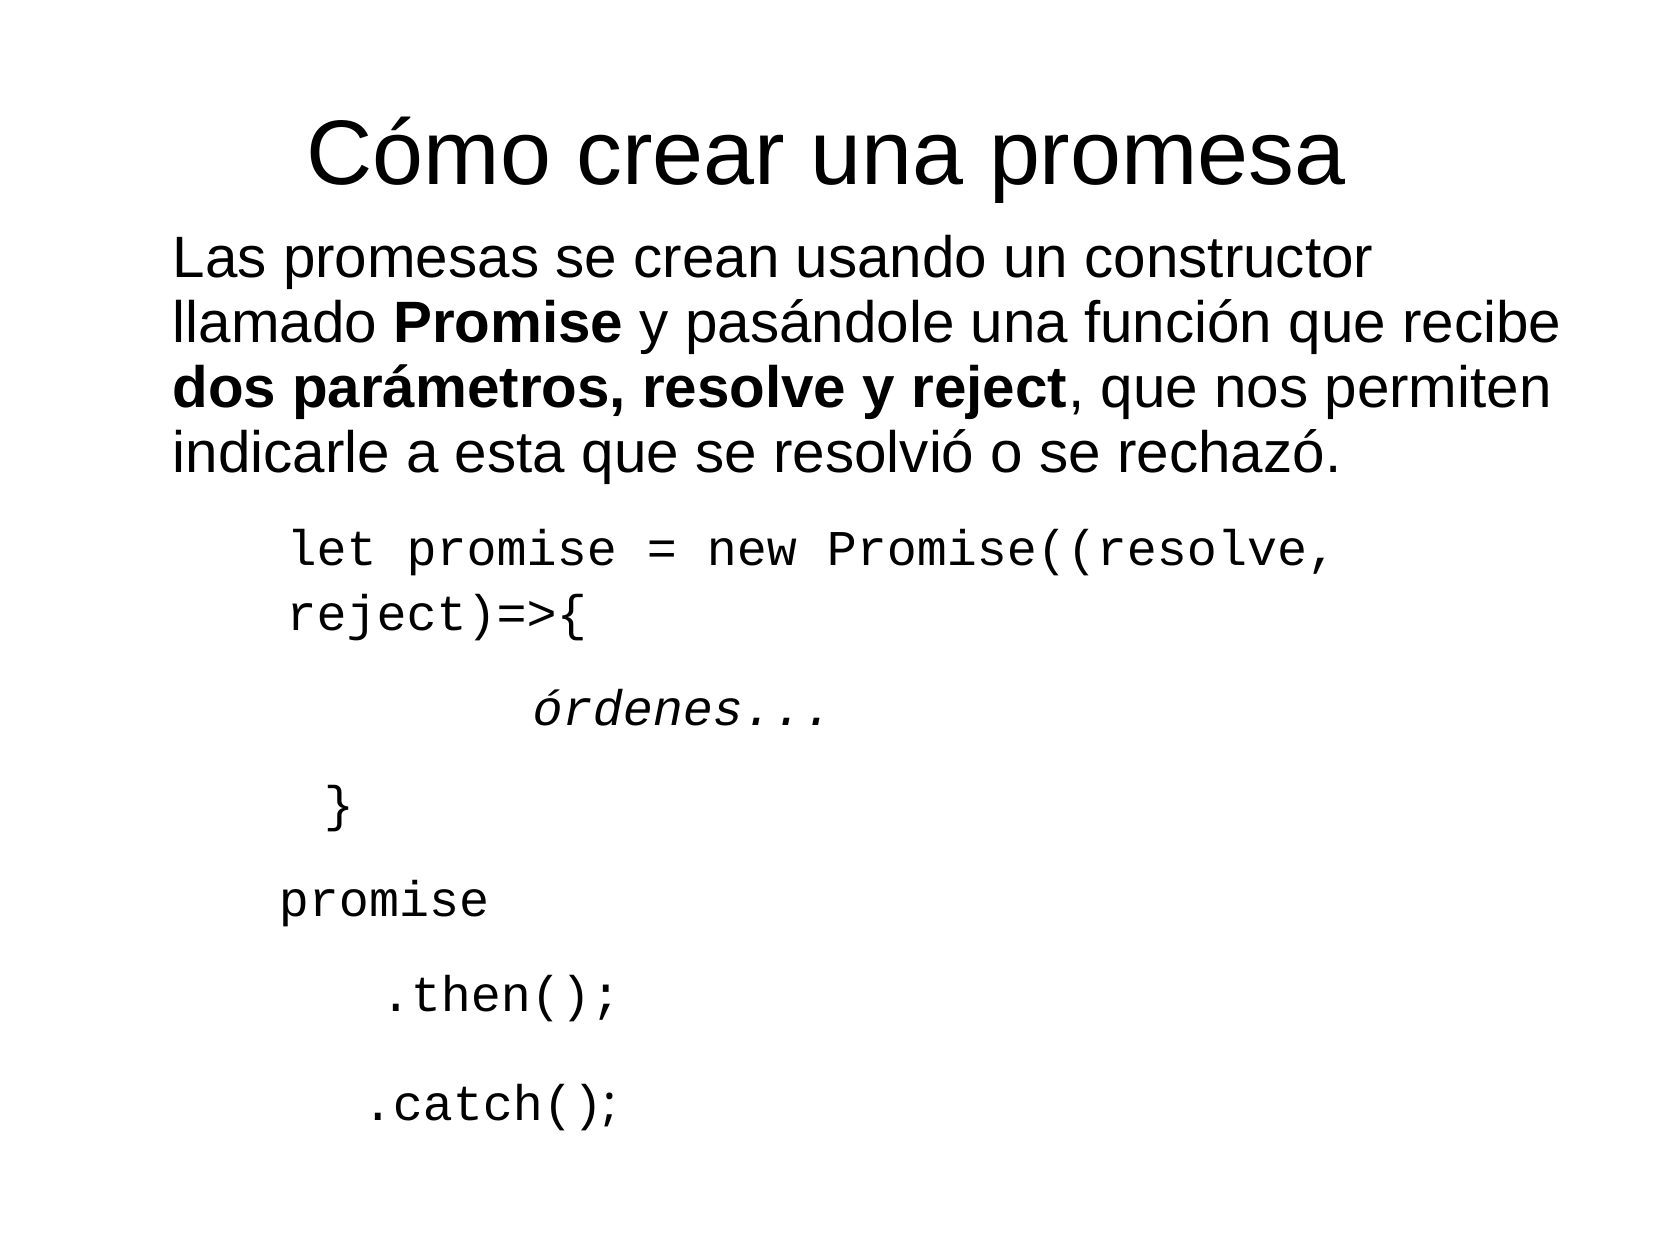

# Cómo crear una promesa
Las promesas se crean usando un constructor llamado Promise y pasándole una función que recibe dos parámetros, resolve y reject, que nos permiten indicarle a esta que se resolvió o se rechazó.
let promise = new Promise((resolve, reject)=>{
órdenes...
}
promise
.then();
.catch();